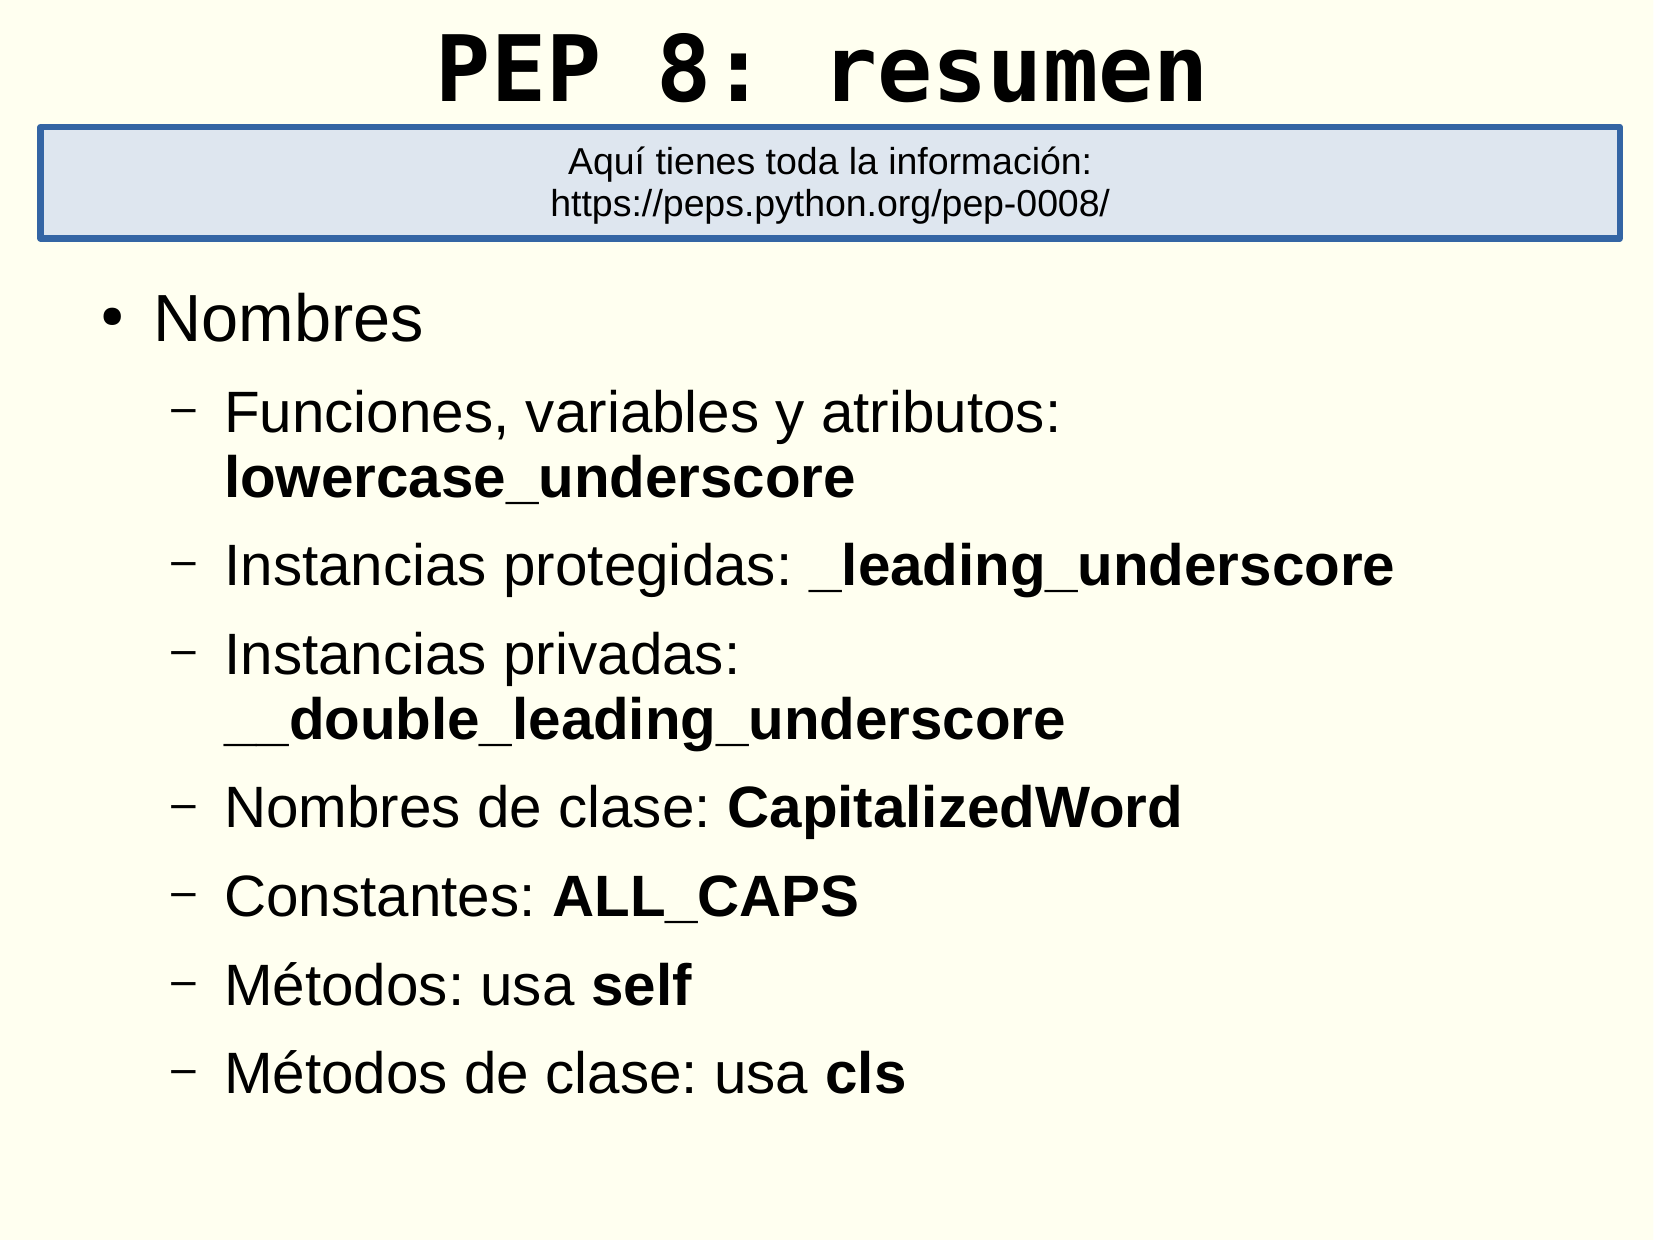

# PEP 8: resumen
Aquí tienes toda la información:
https://peps.python.org/pep-0008/
Nombres
Funciones, variables y atributos: lowercase_underscore
Instancias protegidas: _leading_underscore
Instancias privadas: __double_leading_underscore
Nombres de clase: CapitalizedWord
Constantes: ALL_CAPS
Métodos: usa self
Métodos de clase: usa cls